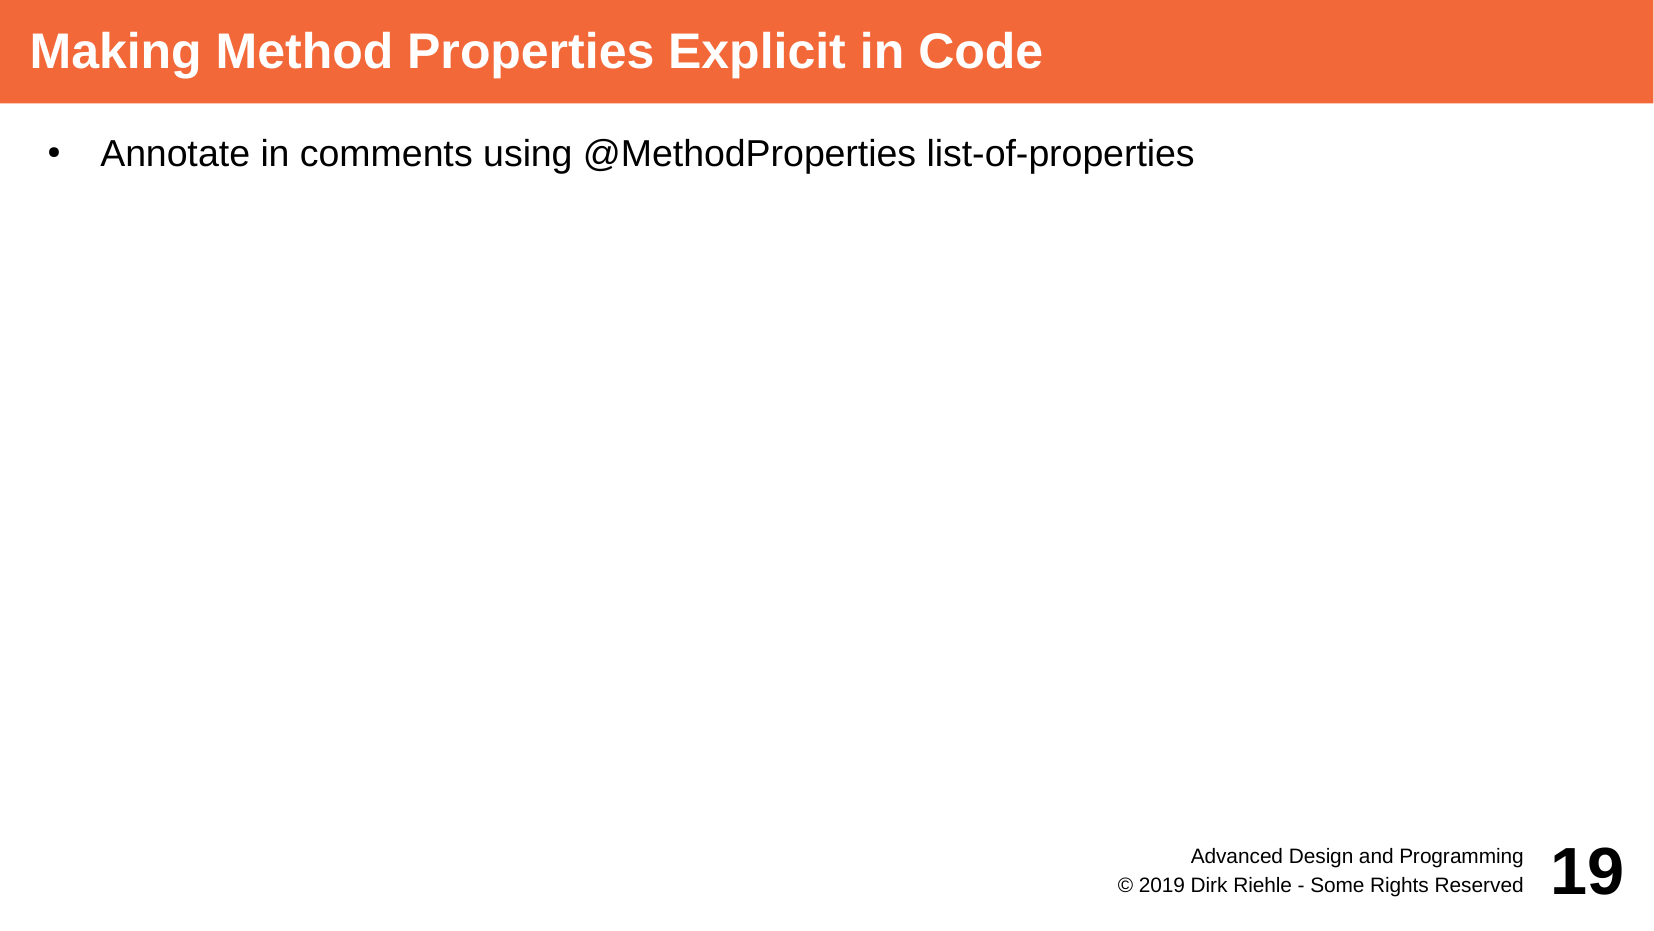

# Making Method Properties Explicit in Code
Annotate in comments using @MethodProperties list-of-properties
Advanced Design and Programming
19
© 2019 Dirk Riehle - Some Rights Reserved